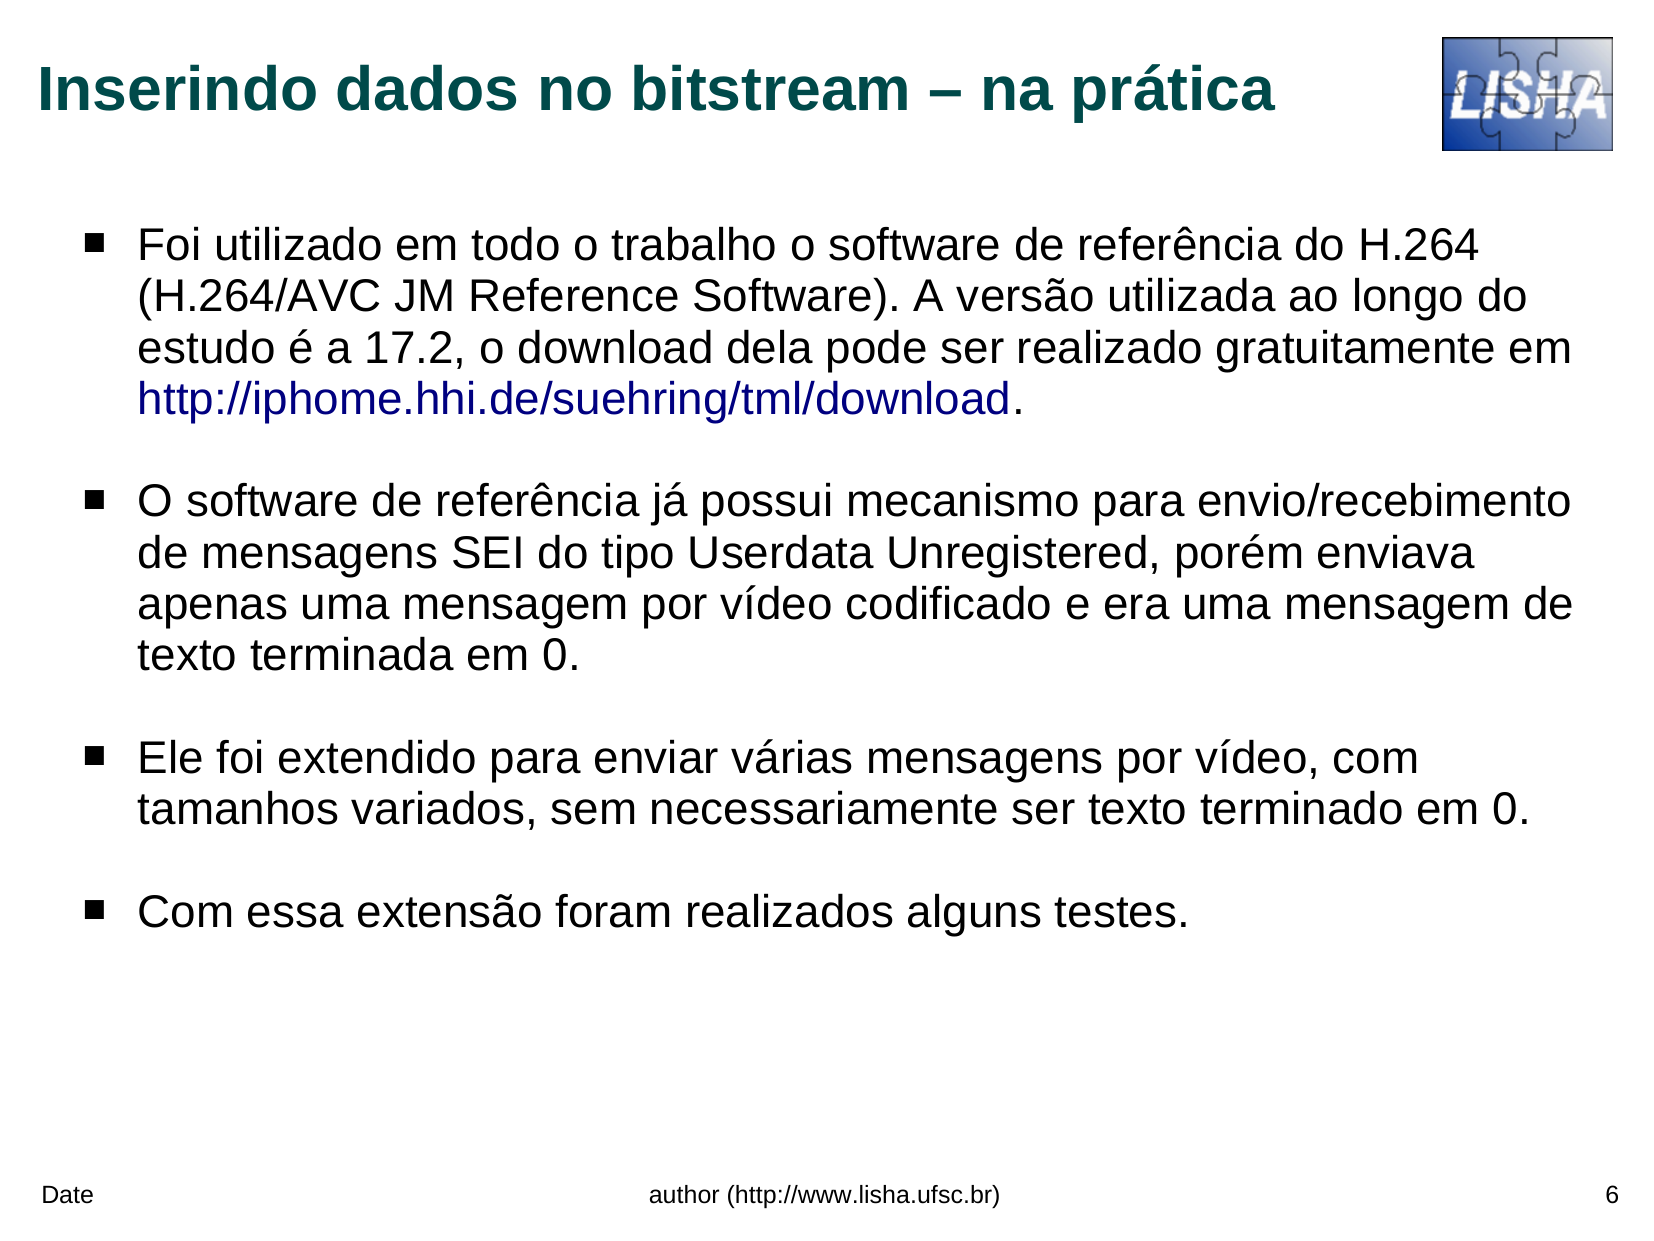

# Inserindo dados no bitstream – na prática
Foi utilizado em todo o trabalho o software de referência do H.264 (H.264/AVC JM Reference Software). A versão utilizada ao longo do estudo é a 17.2, o download dela pode ser realizado gratuitamente em http://iphome.hhi.de/suehring/tml/download.
O software de referência já possui mecanismo para envio/recebimento de mensagens SEI do tipo Userdata Unregistered, porém enviava apenas uma mensagem por vídeo codificado e era uma mensagem de texto terminada em 0.
Ele foi extendido para enviar várias mensagens por vídeo, com tamanhos variados, sem necessariamente ser texto terminado em 0.
Com essa extensão foram realizados alguns testes.